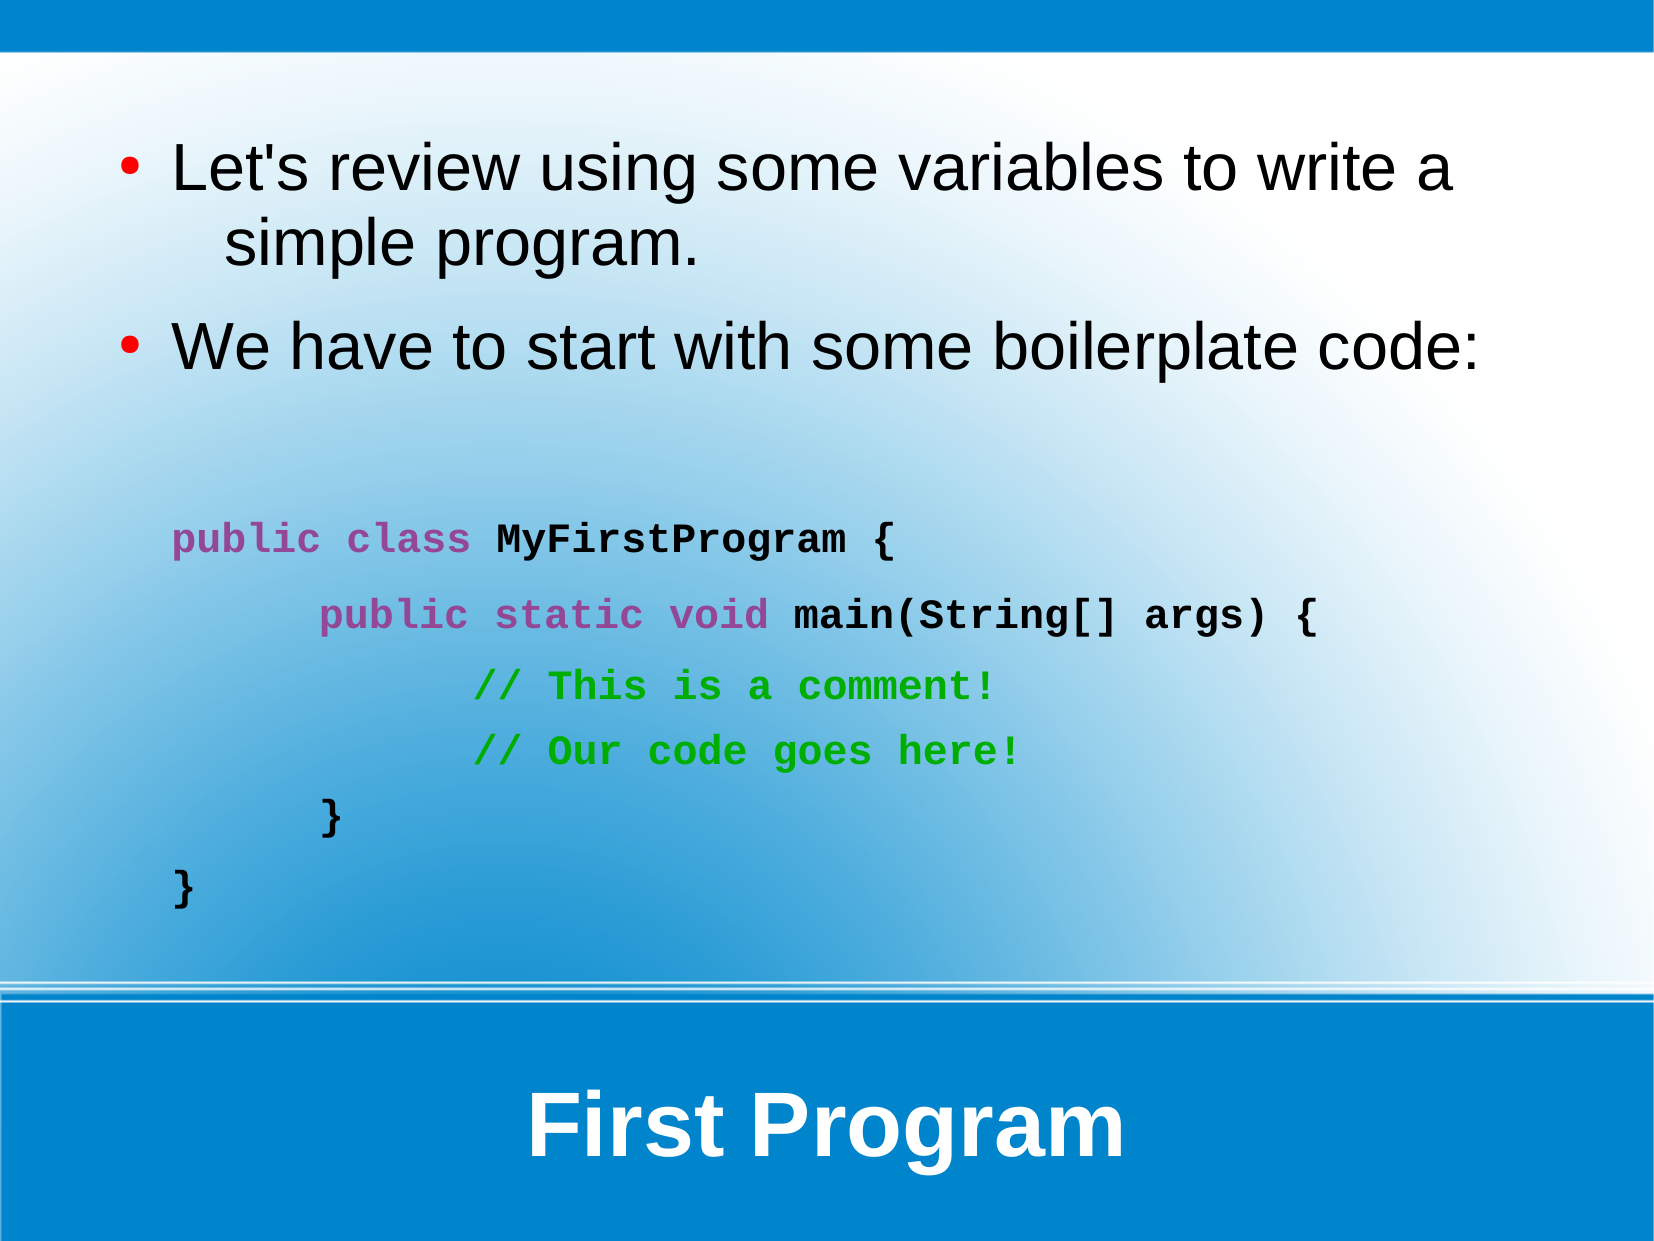

Let's review using some variables to write a simple program.
We have to start with some boilerplate code:
public class MyFirstProgram {
public static void main(String[] args) {
// This is a comment!
// Our code goes here!
}
}
# First Program